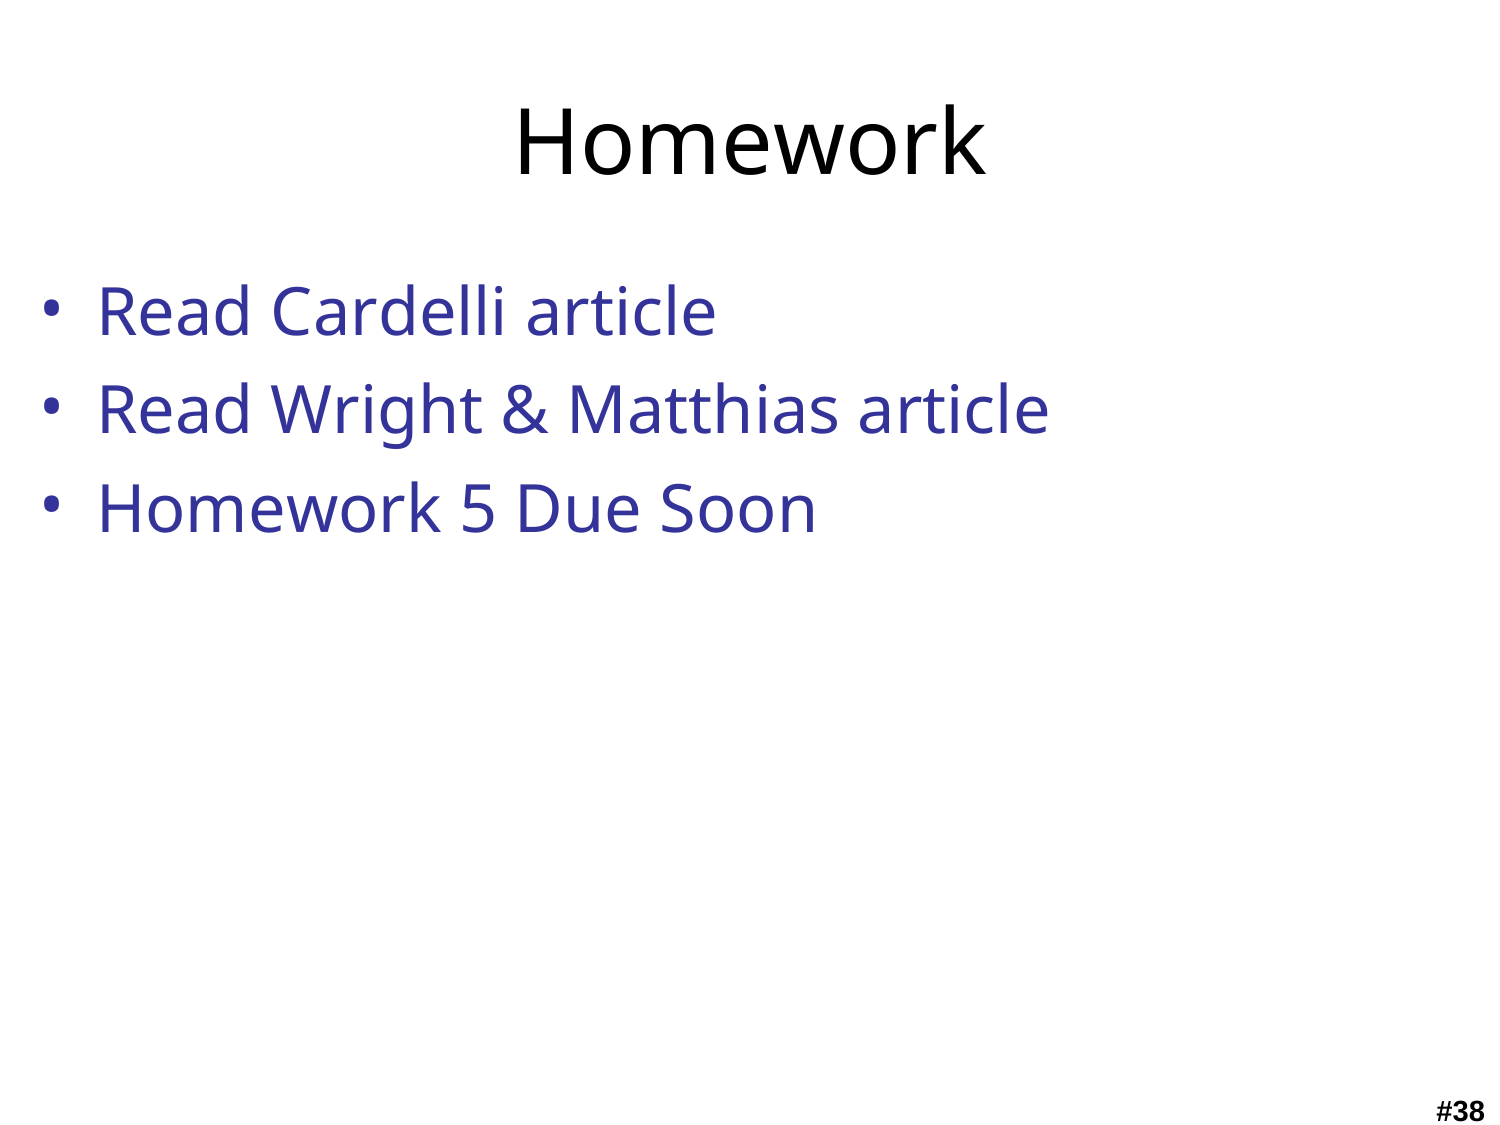

# Homework
Read Cardelli article
Read Wright & Matthias article
Homework 5 Due Soon
38